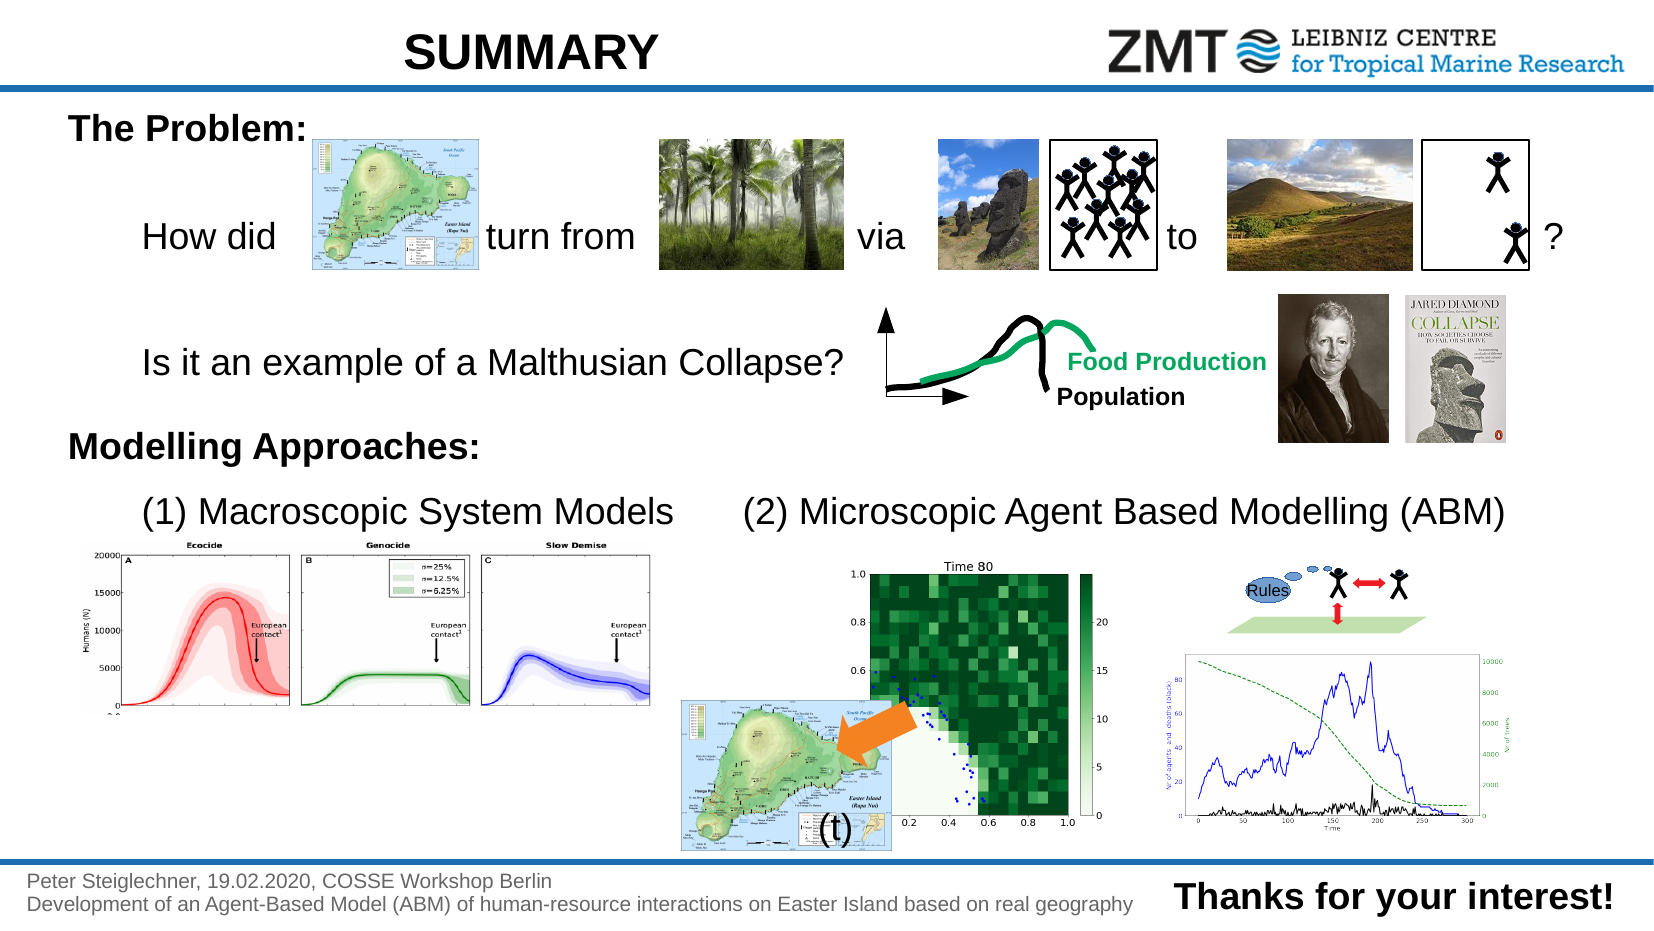

# SUMMARY
The Problem:
	How did turn from 	 via to ?
	Is it an example of a Malthusian Collapse?
Modelling Approaches:
	(1) Macroscopic System Models	 (2) Microscopic Agent Based Modelling (ABM)
Food Production
Population
Rules
(t)
Thanks for your interest!